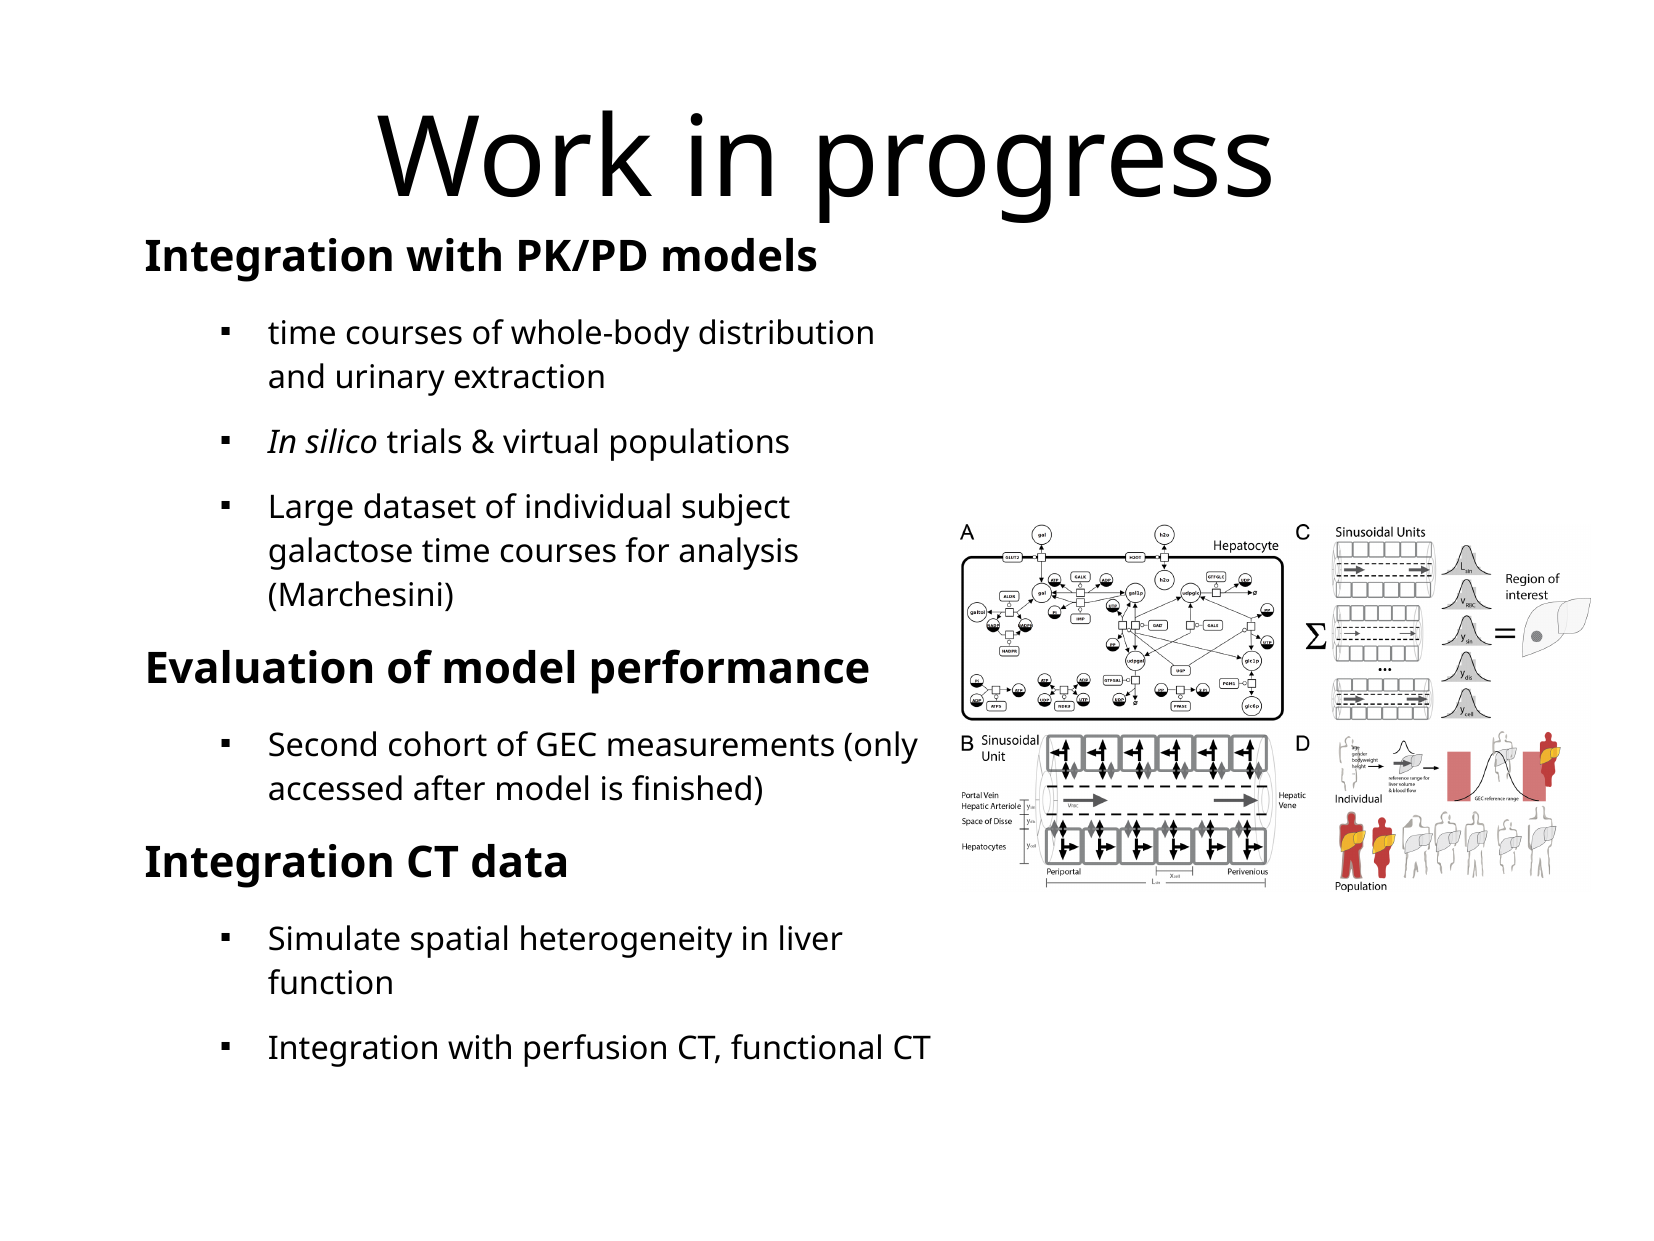

# Work in progress
Integration with PK/PD models
time courses of whole-body distribution and urinary extraction
In silico trials & virtual populations
Large dataset of individual subject galactose time courses for analysis (Marchesini)
Evaluation of model performance
Second cohort of GEC measurements (only accessed after model is finished)
Integration CT data
Simulate spatial heterogeneity in liver function
Integration with perfusion CT, functional CT